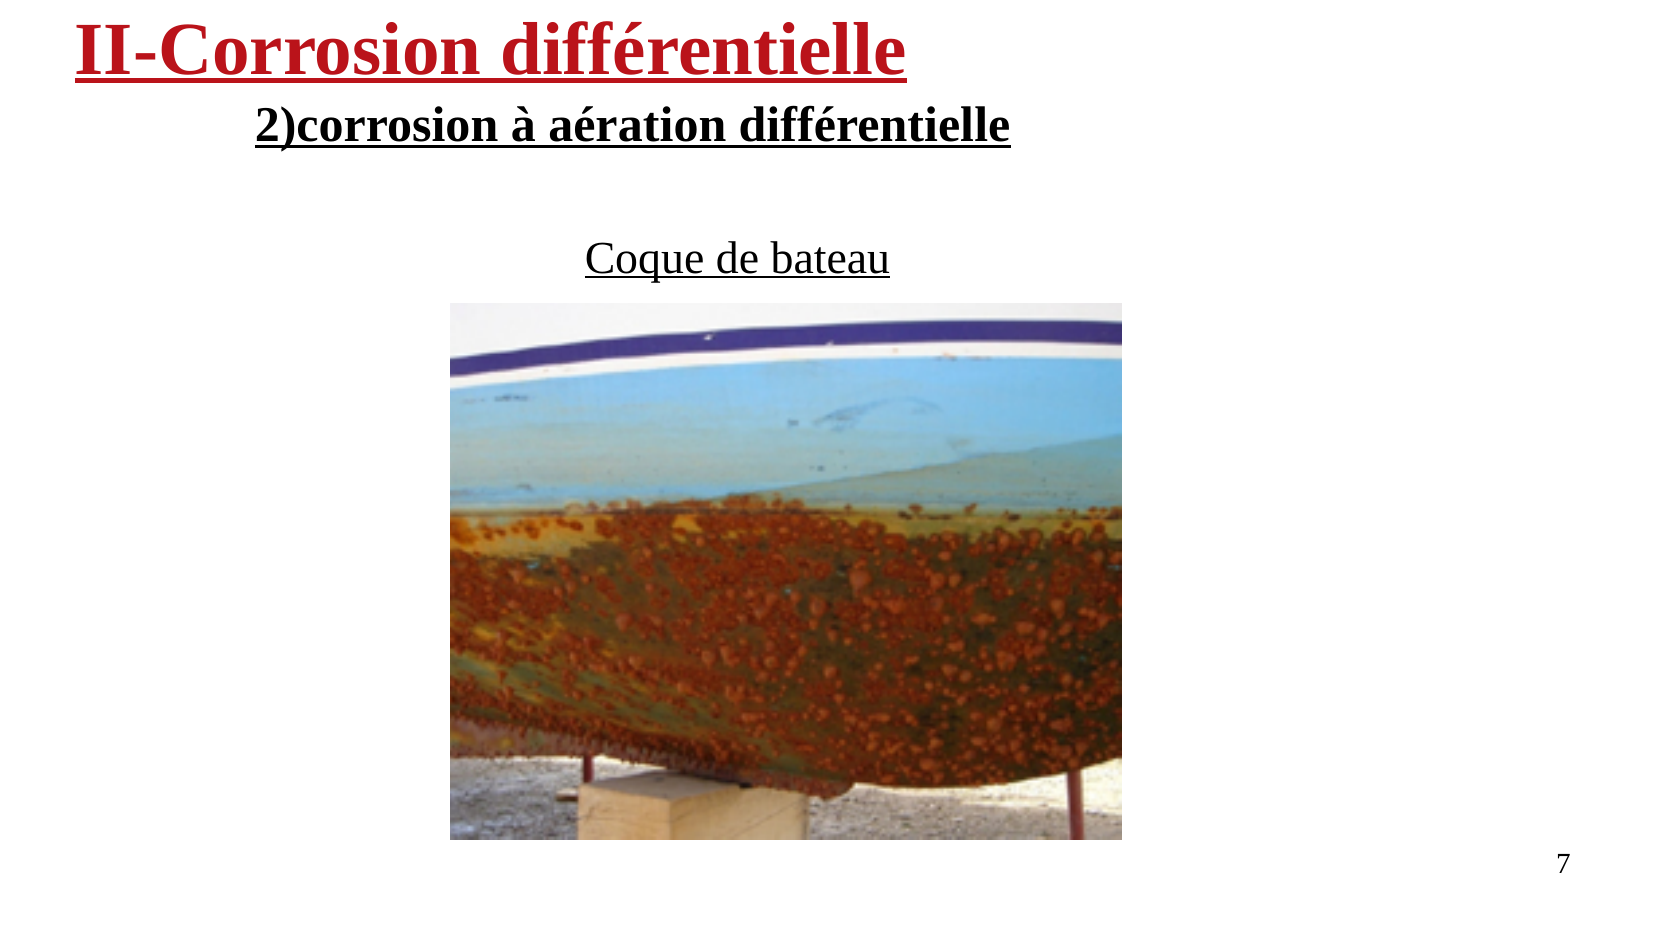

II-Corrosion différentielle
2)corrosion à aération différentielle
Coque de bateau
7